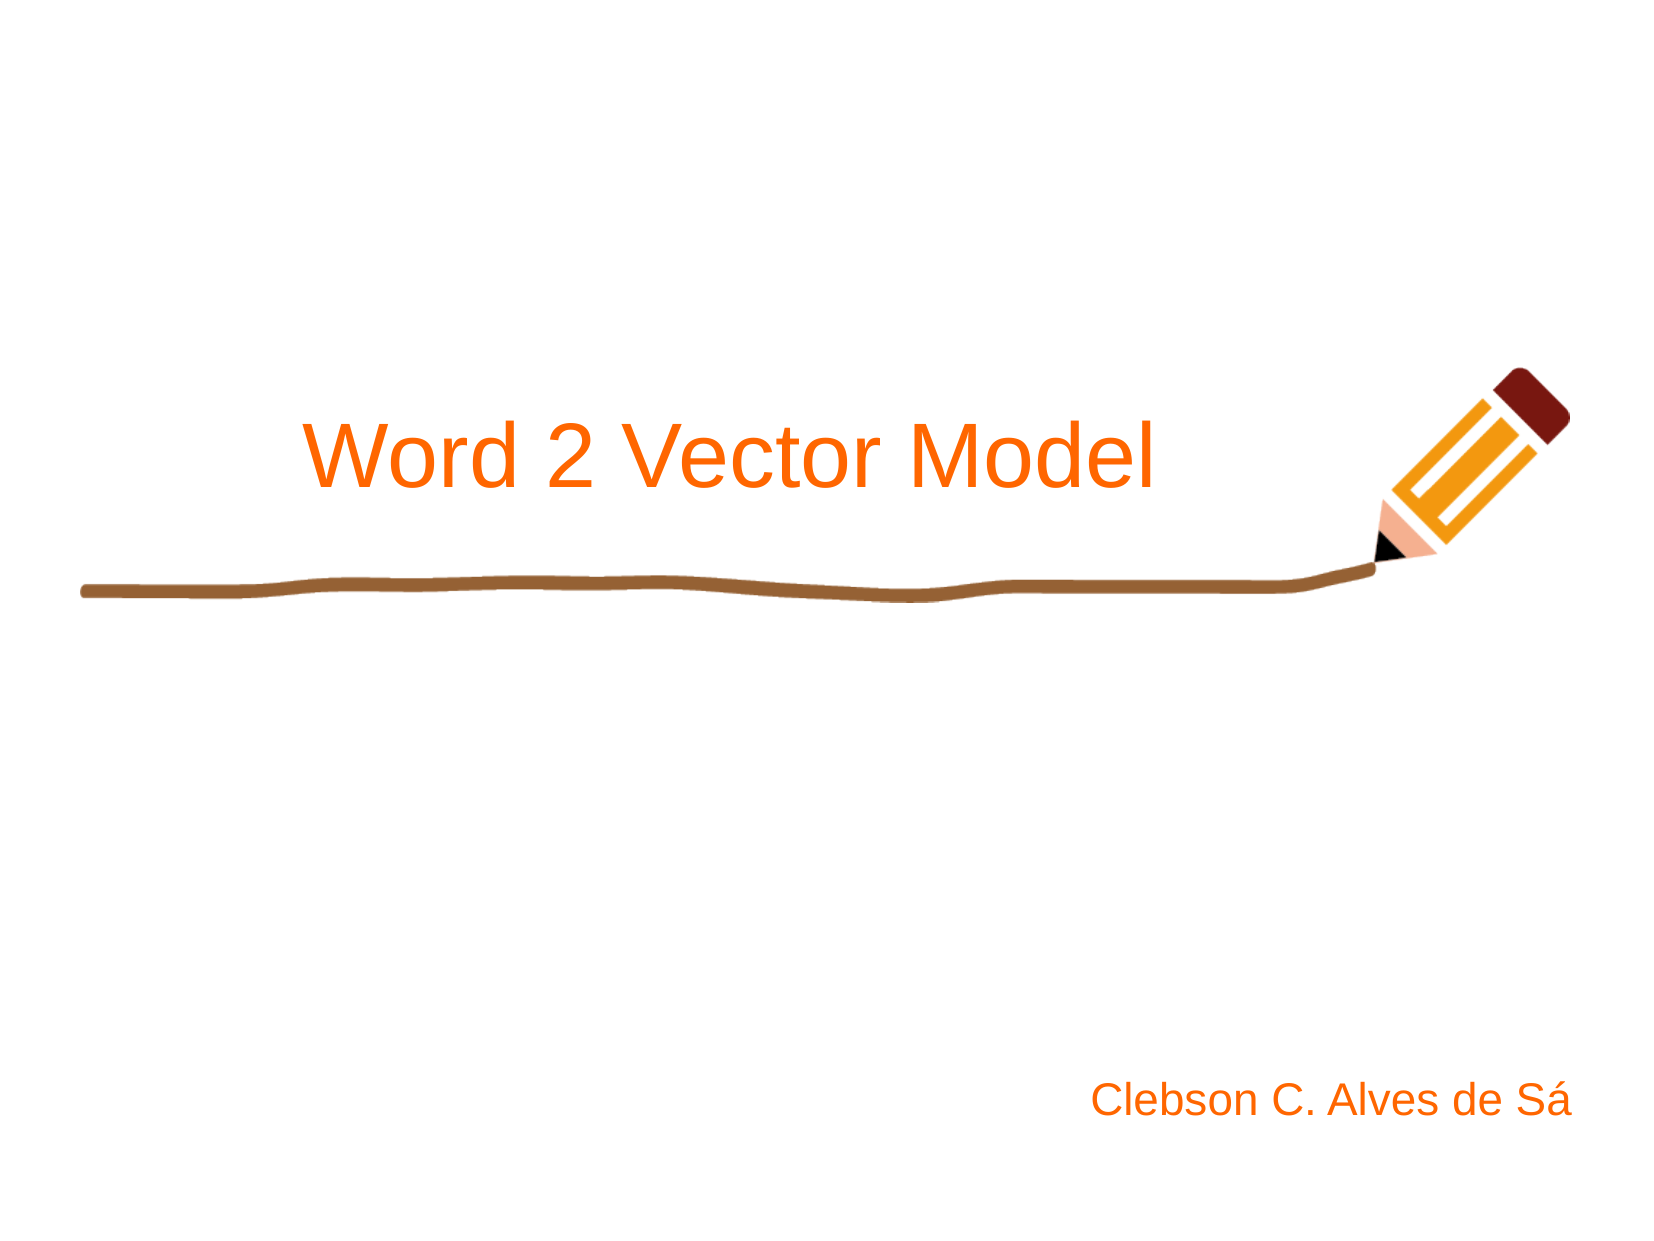

# Word 2 Vector Model
Clebson C. Alves de Sá